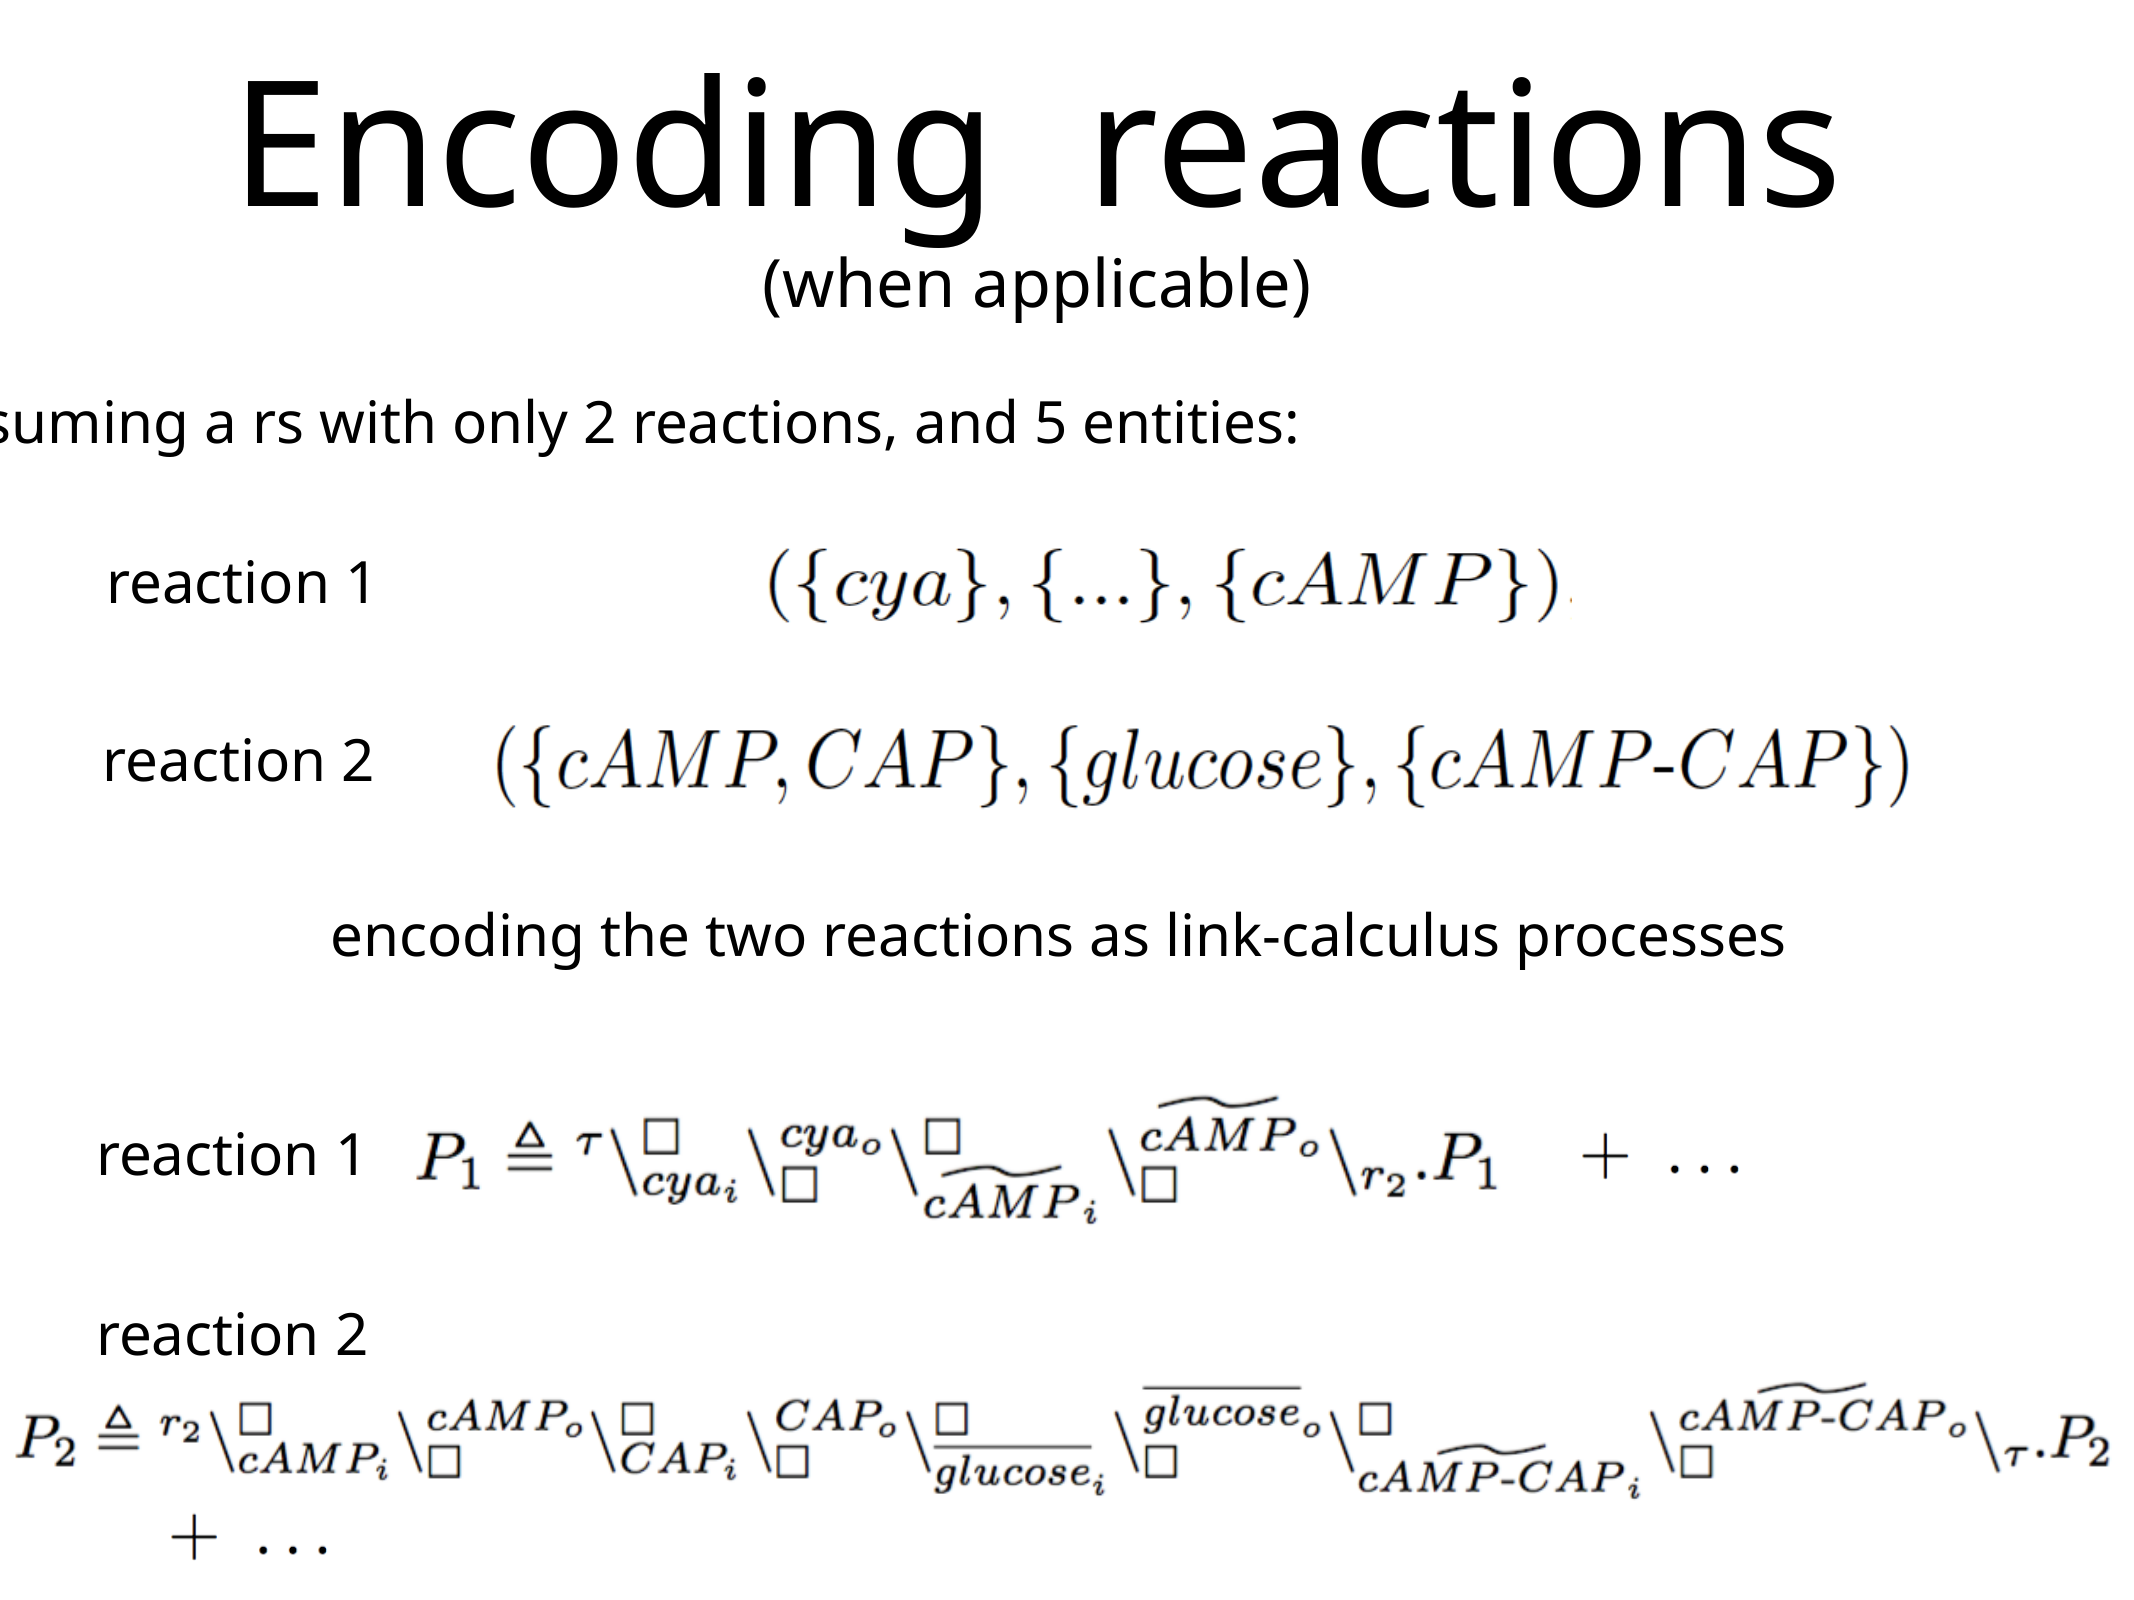

# Encoding reactions (when applicable)
assuming a rs with only 2 reactions, and 5 entities:
 reaction 1
 reaction 2
encoding the two reactions as link-calculus processes
 reaction 1
 reaction 2
46